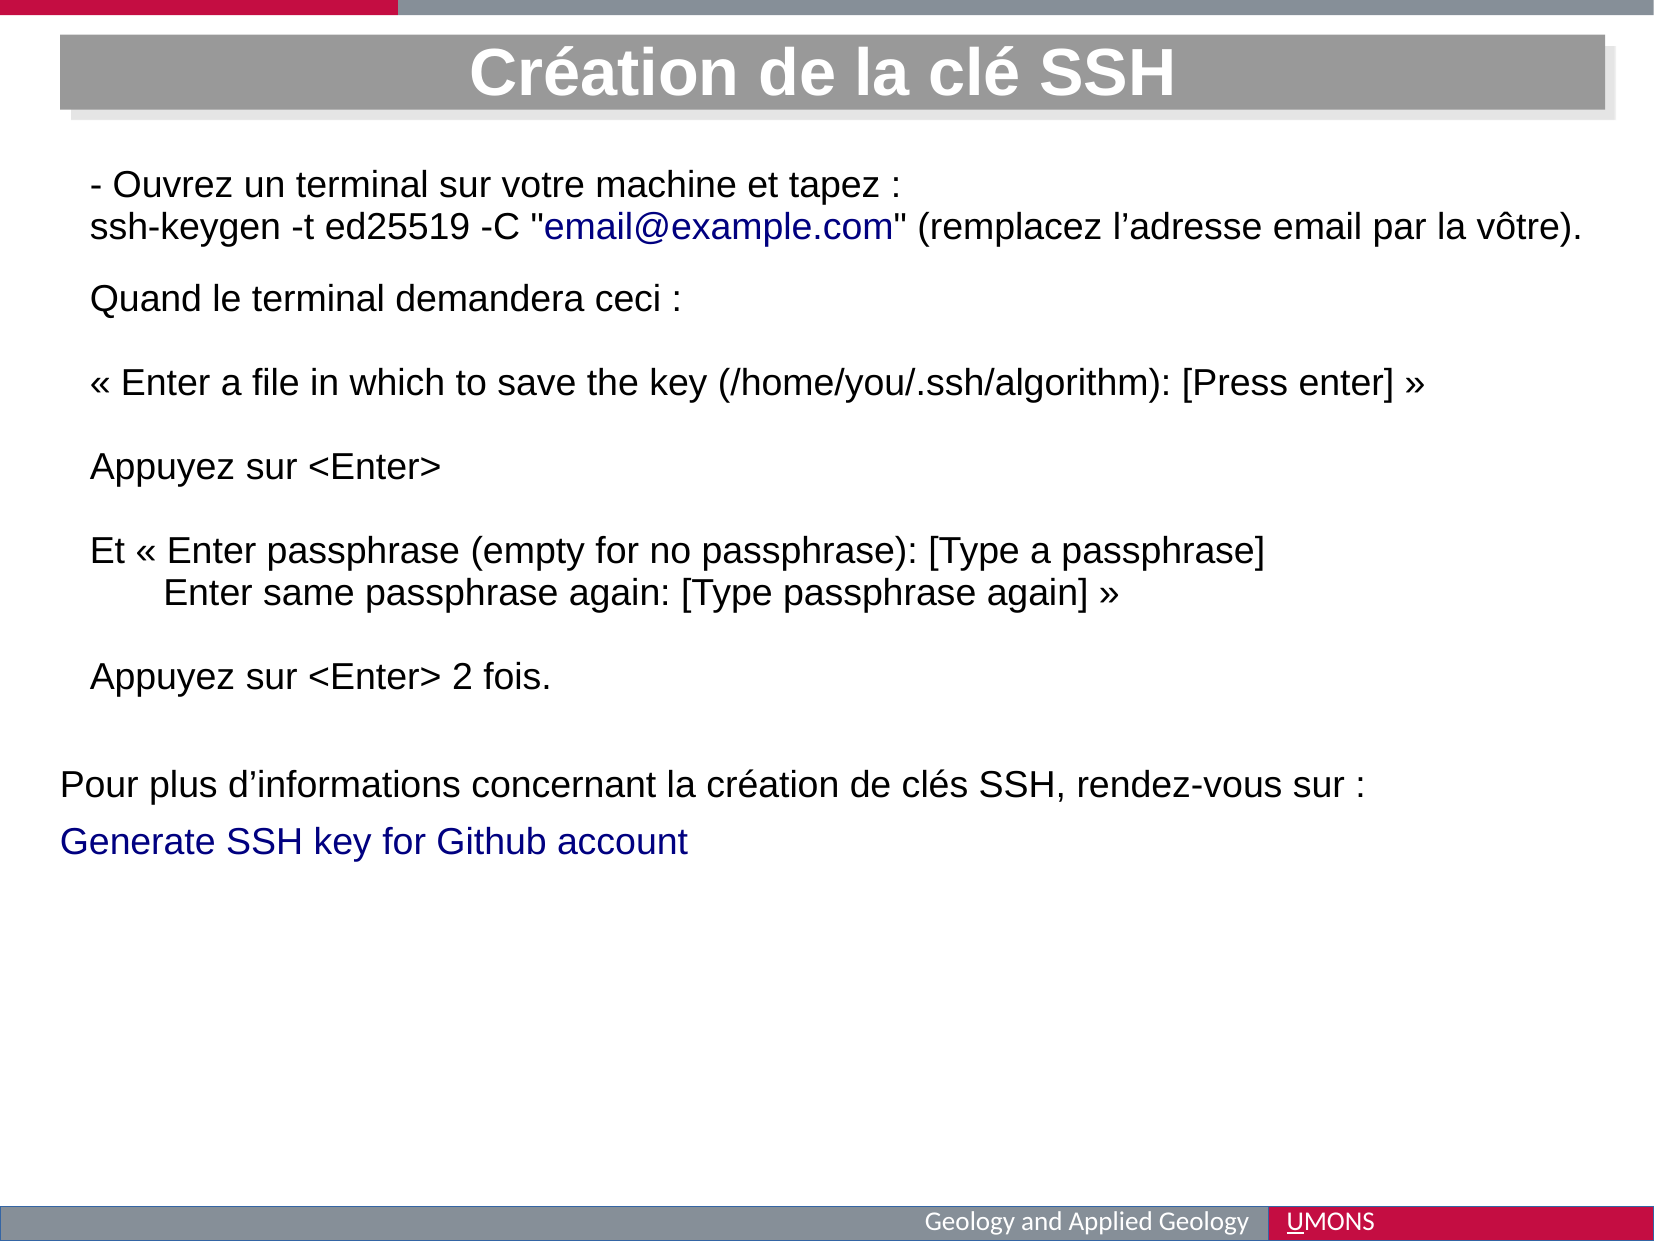

# Création de la clé SSH
- Ouvrez un terminal sur votre machine et tapez :
ssh-keygen -t ed25519 -C "email@example.com" (remplacez l’adresse email par la vôtre).
Quand le terminal demandera ceci :
« Enter a file in which to save the key (/home/you/.ssh/algorithm): [Press enter] »
Appuyez sur <Enter>
Et « Enter passphrase (empty for no passphrase): [Type a passphrase]
 Enter same passphrase again: [Type passphrase again] »
Appuyez sur <Enter> 2 fois.
Pour plus d’informations concernant la création de clés SSH, rendez-vous sur :
Generate SSH key for Github account